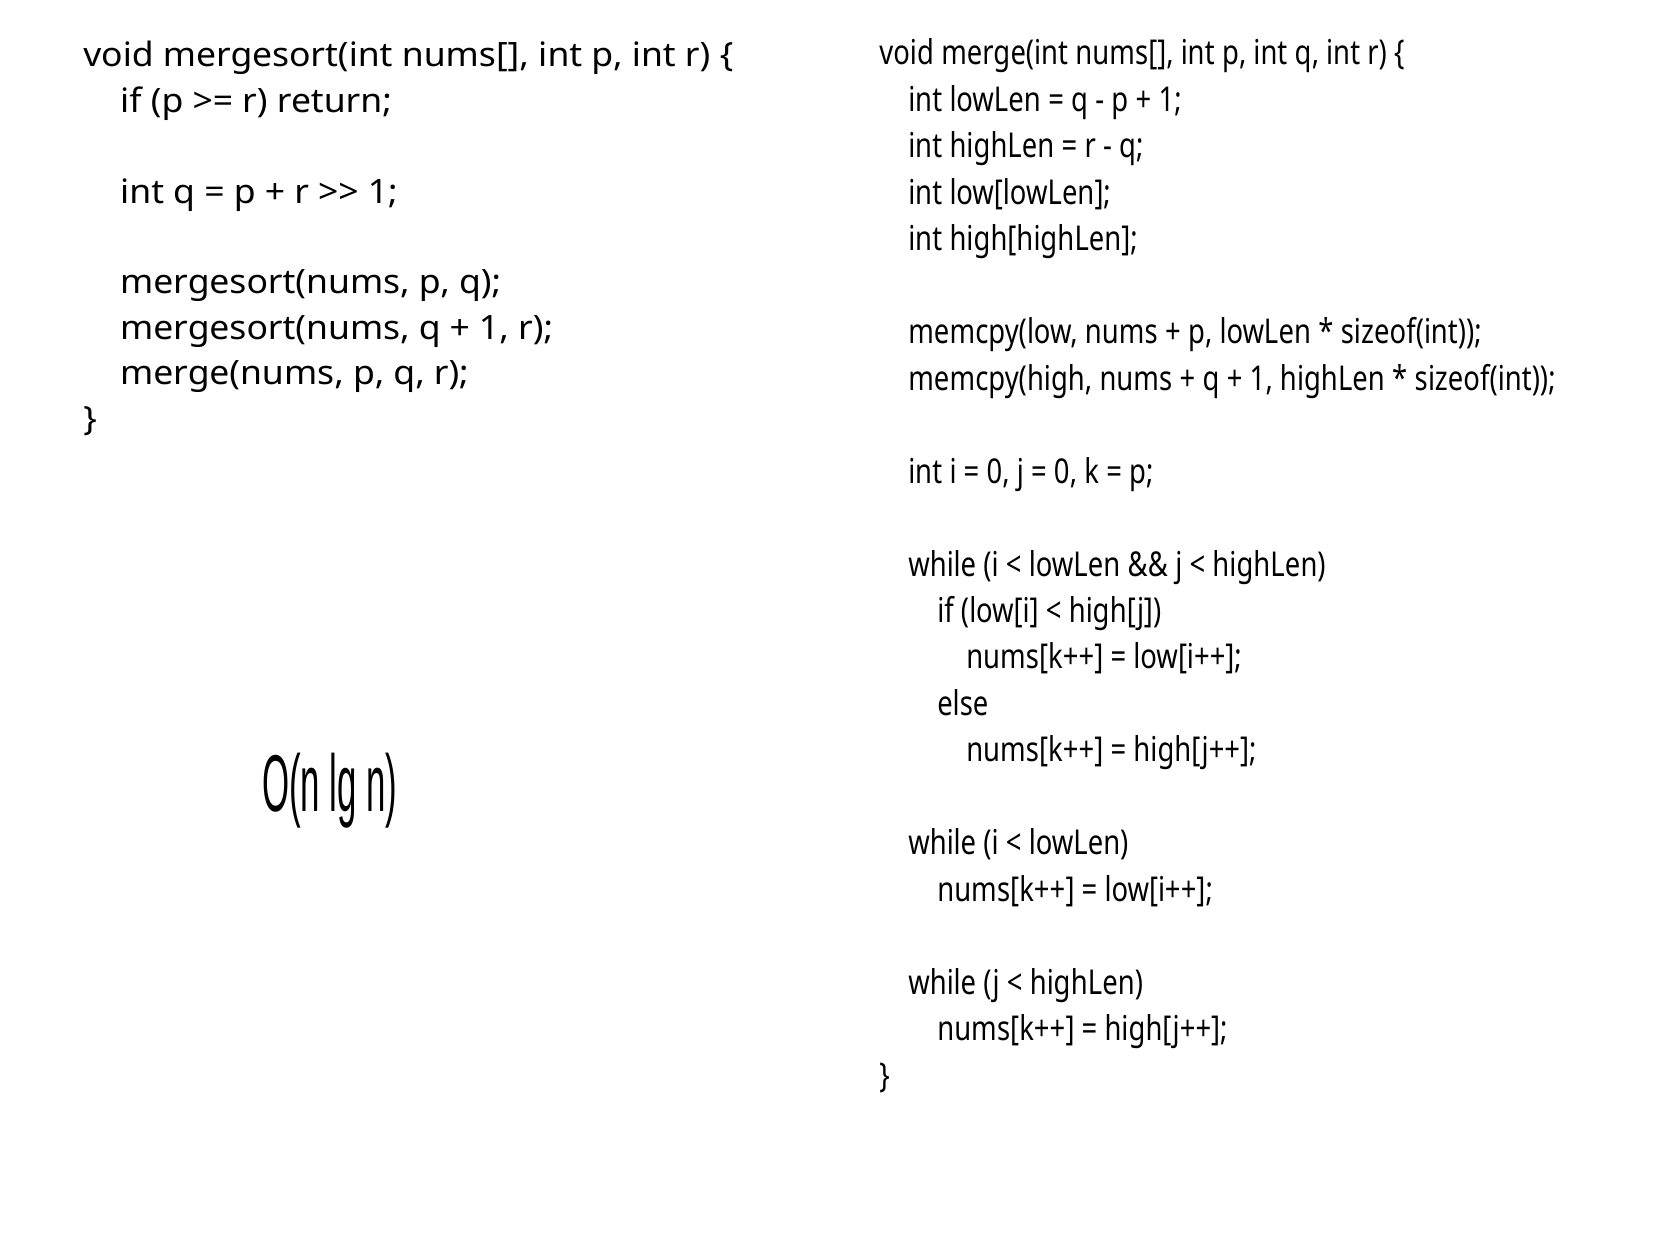

void merge(int nums[], int p, int q, int r) {
 int lowLen = q - p + 1;
 int highLen = r - q;
 int low[lowLen];
 int high[highLen];
 memcpy(low, nums + p, lowLen * sizeof(int));
 memcpy(high, nums + q + 1, highLen * sizeof(int));
 int i = 0, j = 0, k = p;
 while (i < lowLen && j < highLen)
 if (low[i] < high[j])
 nums[k++] = low[i++];
 else
 nums[k++] = high[j++];
 while (i < lowLen)
 nums[k++] = low[i++];
 while (j < highLen)
 nums[k++] = high[j++];
}
void mergesort(int nums[], int p, int r) {
 if (p >= r) return;
 int q = p + r >> 1;
 mergesort(nums, p, q);
 mergesort(nums, q + 1, r);
 merge(nums, p, q, r);
}
O(n lg n)